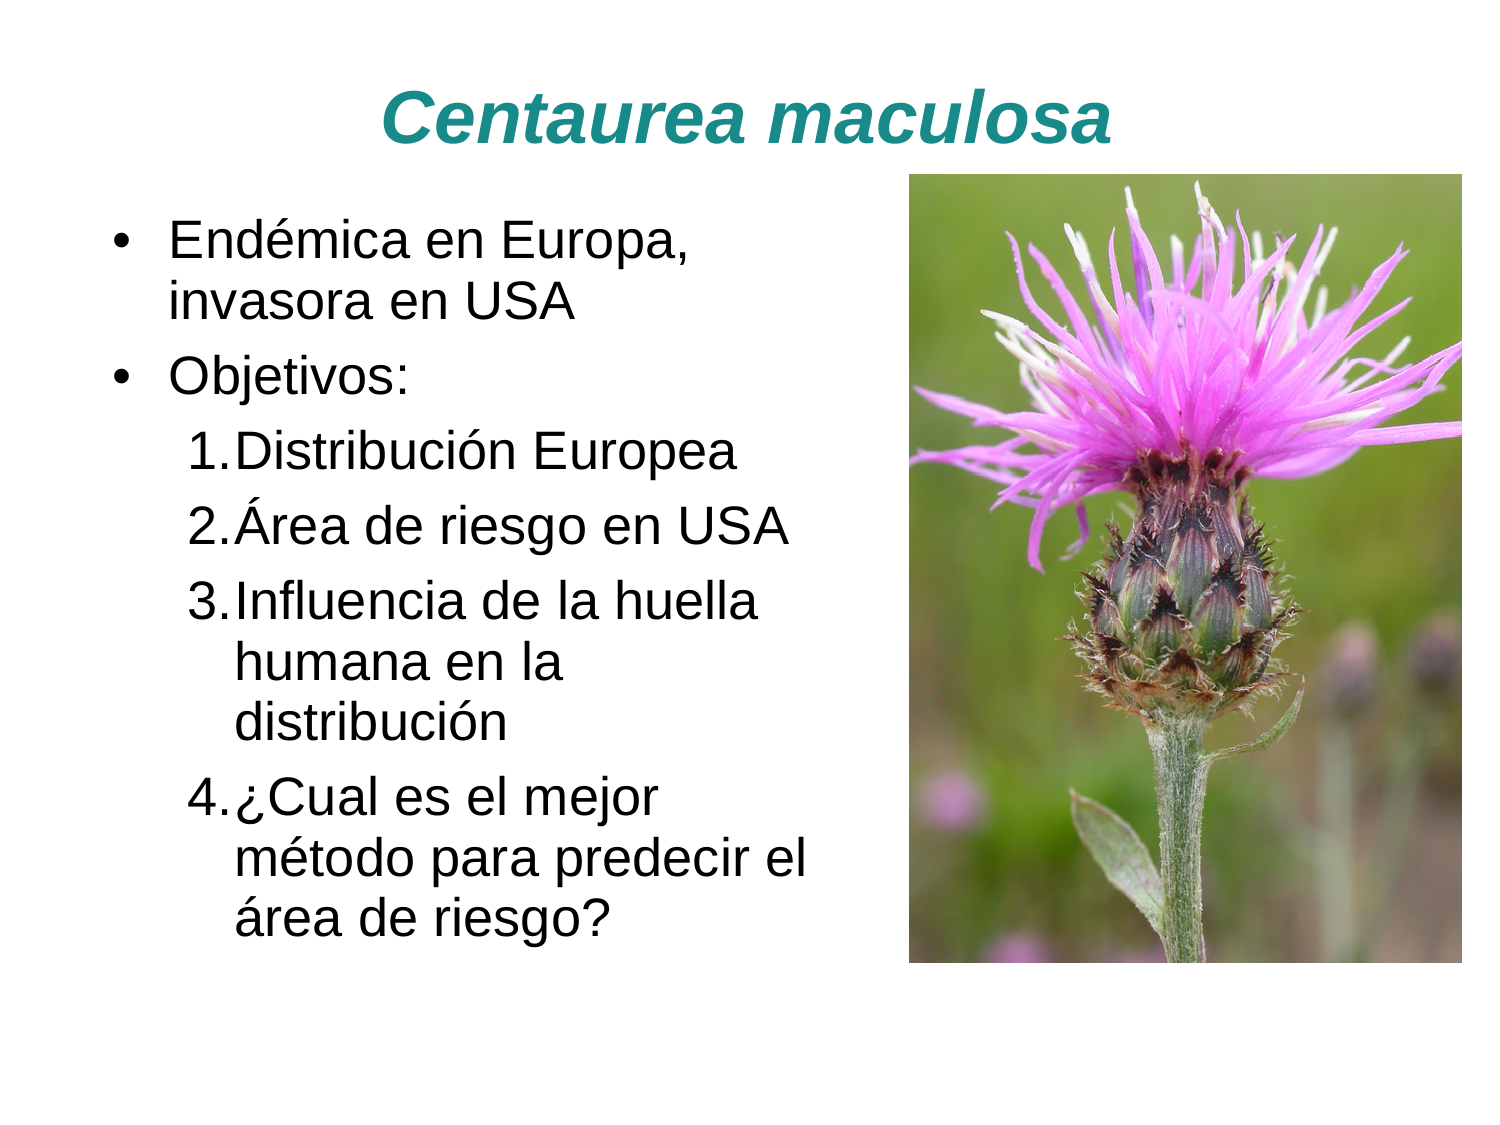

# Centaurea maculosa
Endémica en Europa, invasora en USA
Objetivos:
Distribución Europea
Área de riesgo en USA
Influencia de la huella humana en la distribución
¿Cual es el mejor método para predecir el área de riesgo?